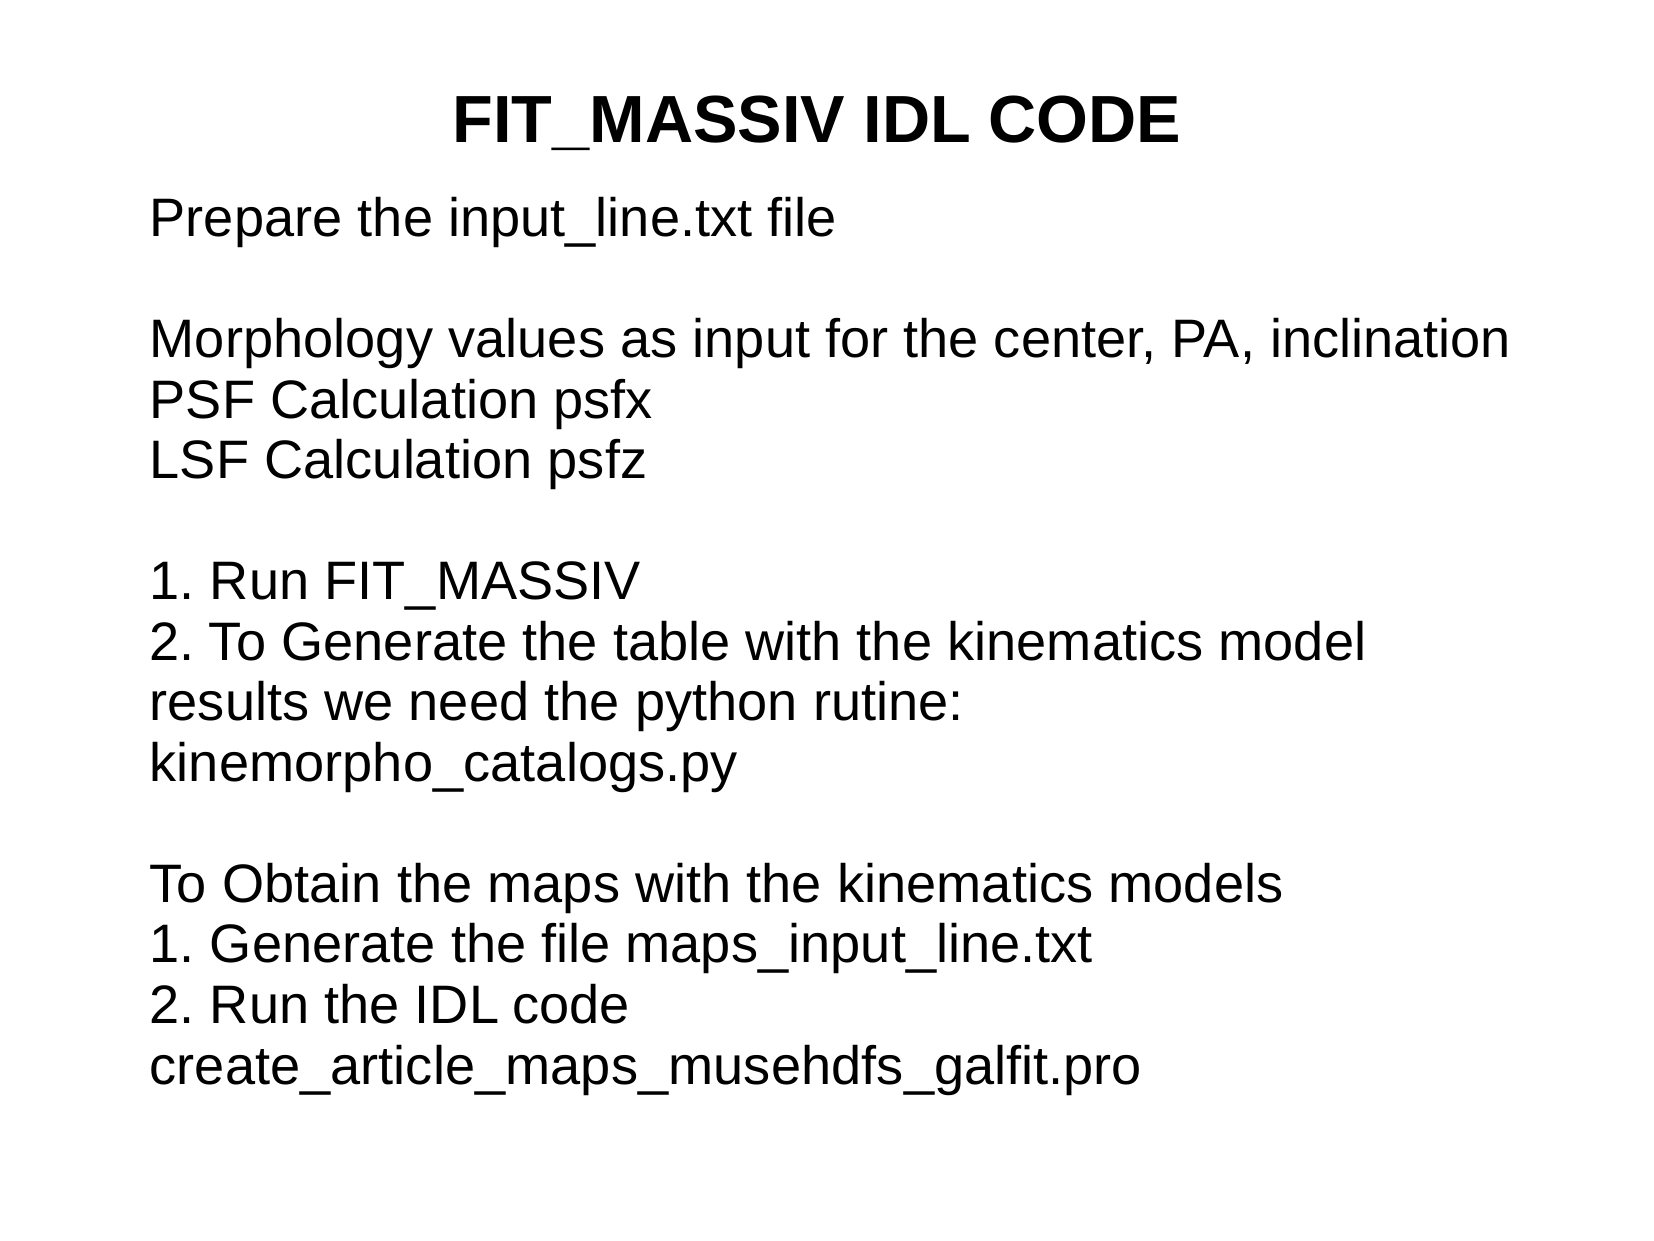

FIT_MASSIV IDL CODE
Prepare the input_line.txt file
Morphology values as input for the center, PA, inclination
PSF Calculation psfx
LSF Calculation psfz
1. Run FIT_MASSIV
2. To Generate the table with the kinematics model results we need the python rutine: kinemorpho_catalogs.py
To Obtain the maps with the kinematics models
1. Generate the file maps_input_line.txt
2. Run the IDL code create_article_maps_musehdfs_galfit.pro